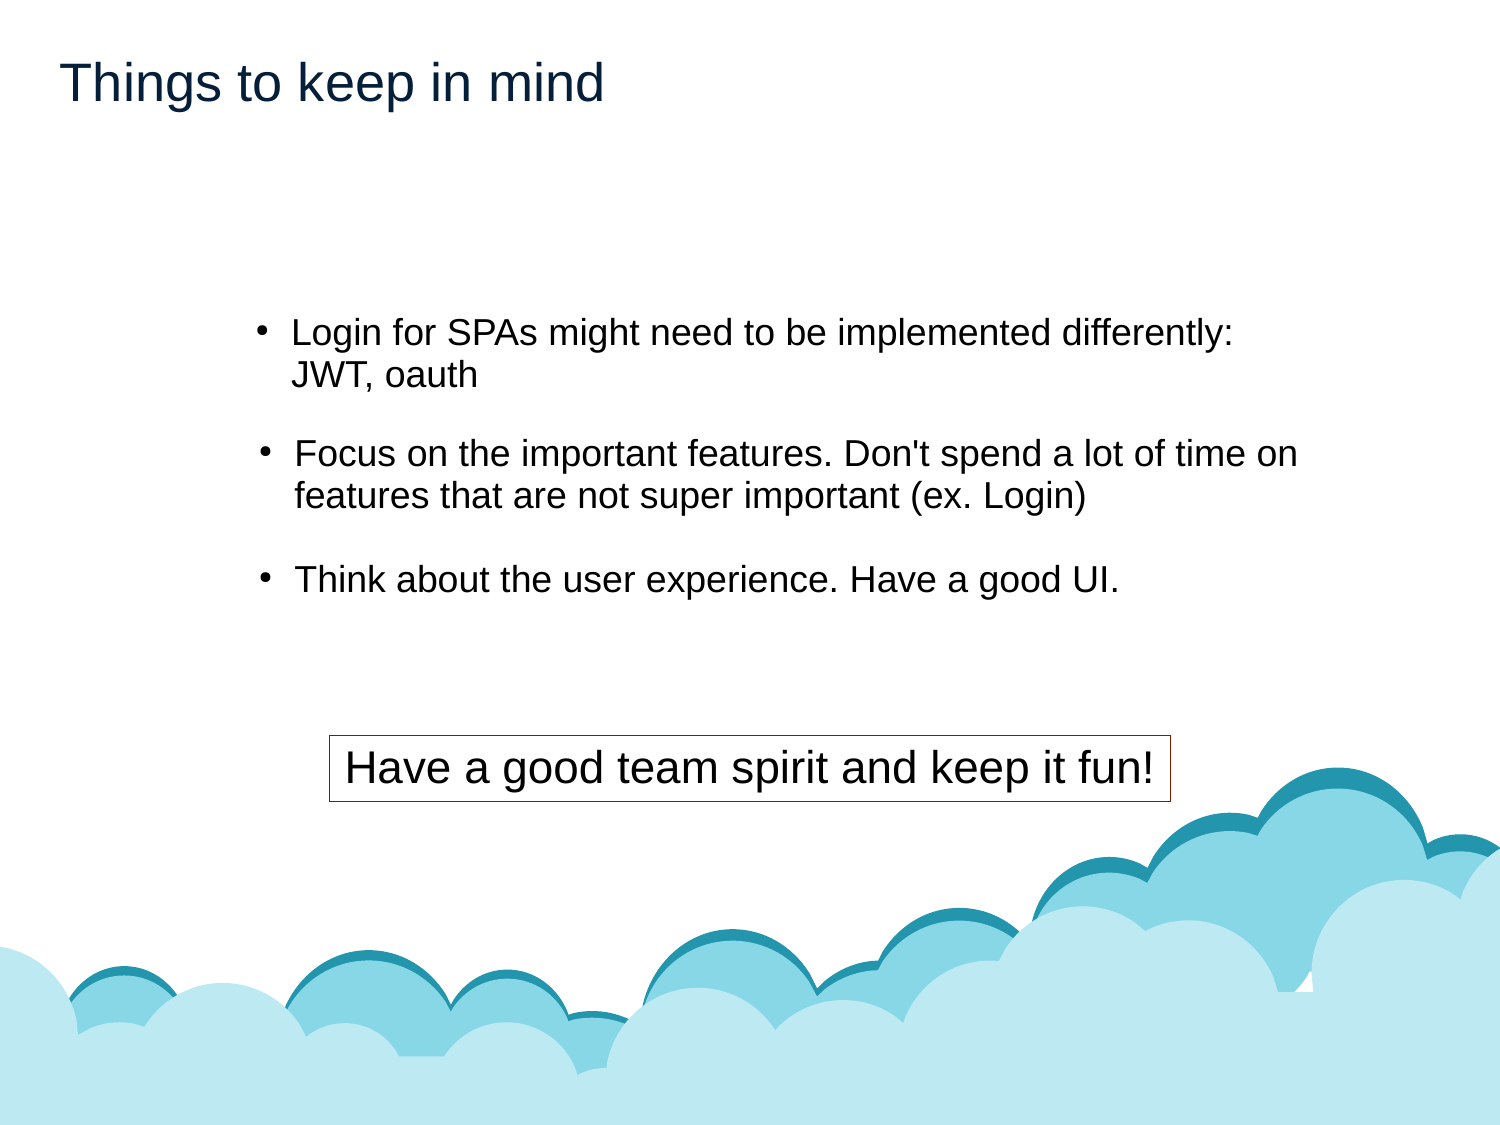

Things to keep in mind
Login for SPAs might need to be implemented differently: JWT, oauth
Focus on the important features. Don't spend a lot of time on features that are not super important (ex. Login)
Think about the user experience. Have a good UI.
Have a good team spirit and keep it fun!